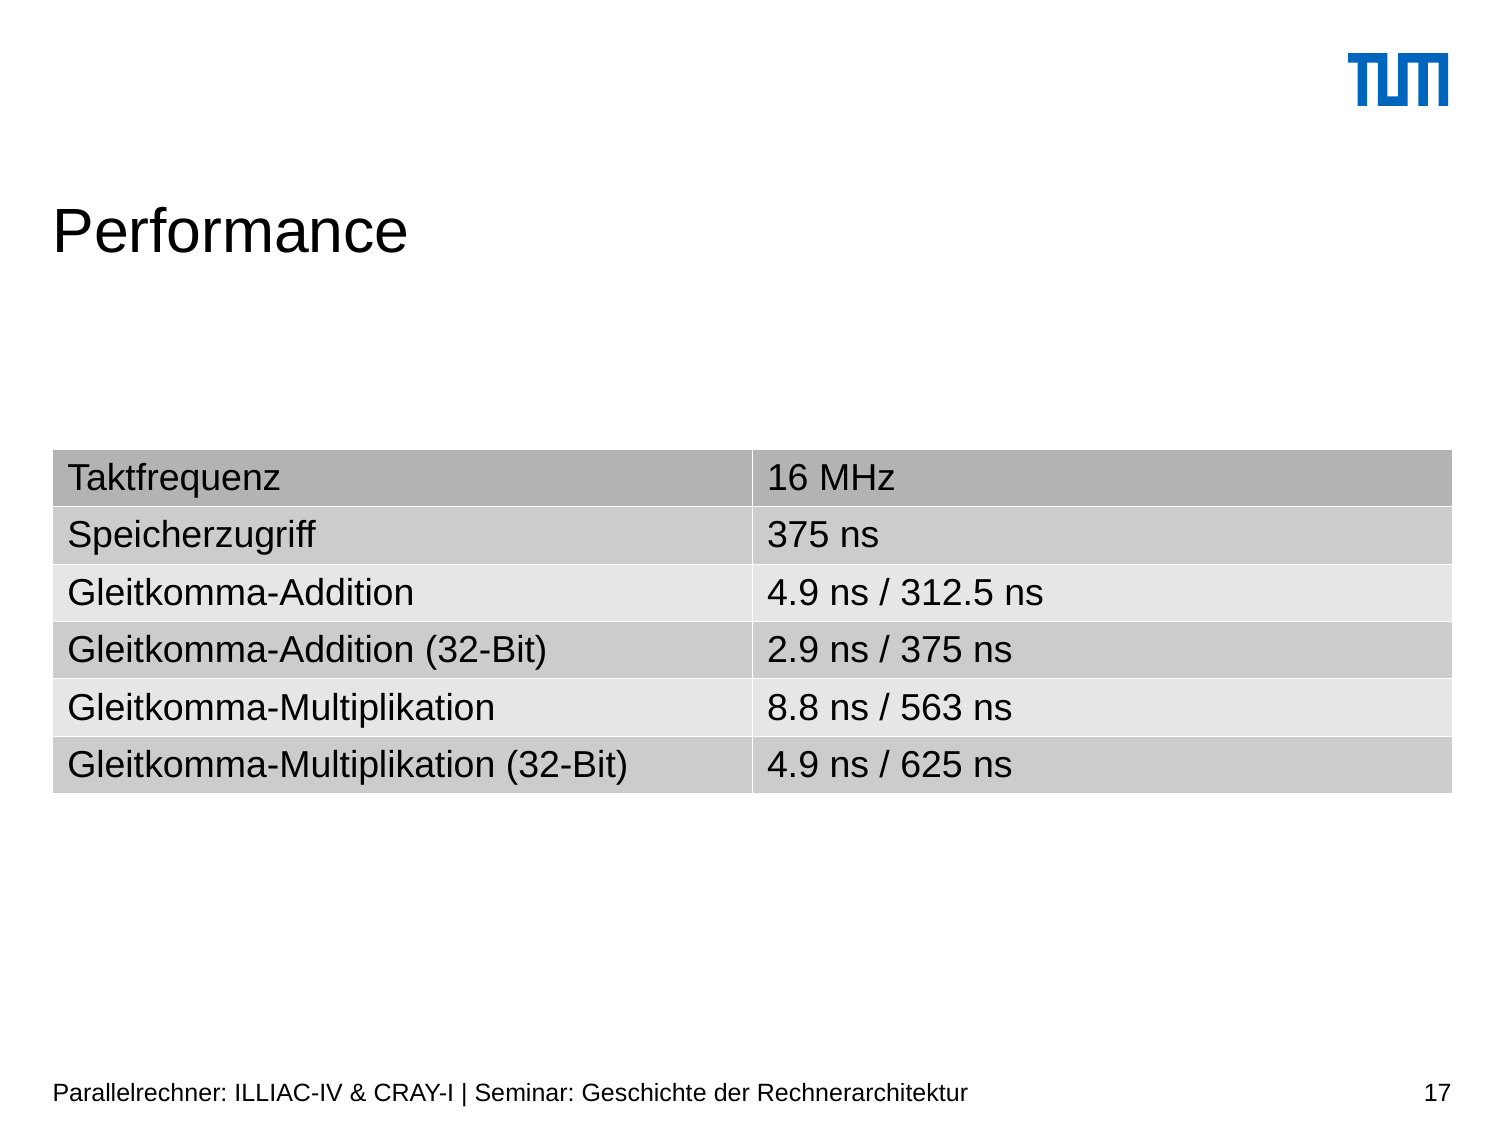

# Performance
| Taktfrequenz | 16 MHz |
| --- | --- |
| Speicherzugriff | 375 ns |
| Gleitkomma-Addition | 4.9 ns / 312.5 ns |
| Gleitkomma-Addition (32-Bit) | 2.9 ns / 375 ns |
| Gleitkomma-Multiplikation | 8.8 ns / 563 ns |
| Gleitkomma-Multiplikation (32-Bit) | 4.9 ns / 625 ns |
Parallelrechner: ILLIAC-IV & CRAY-I | Seminar: Geschichte der Rechnerarchitektur
17